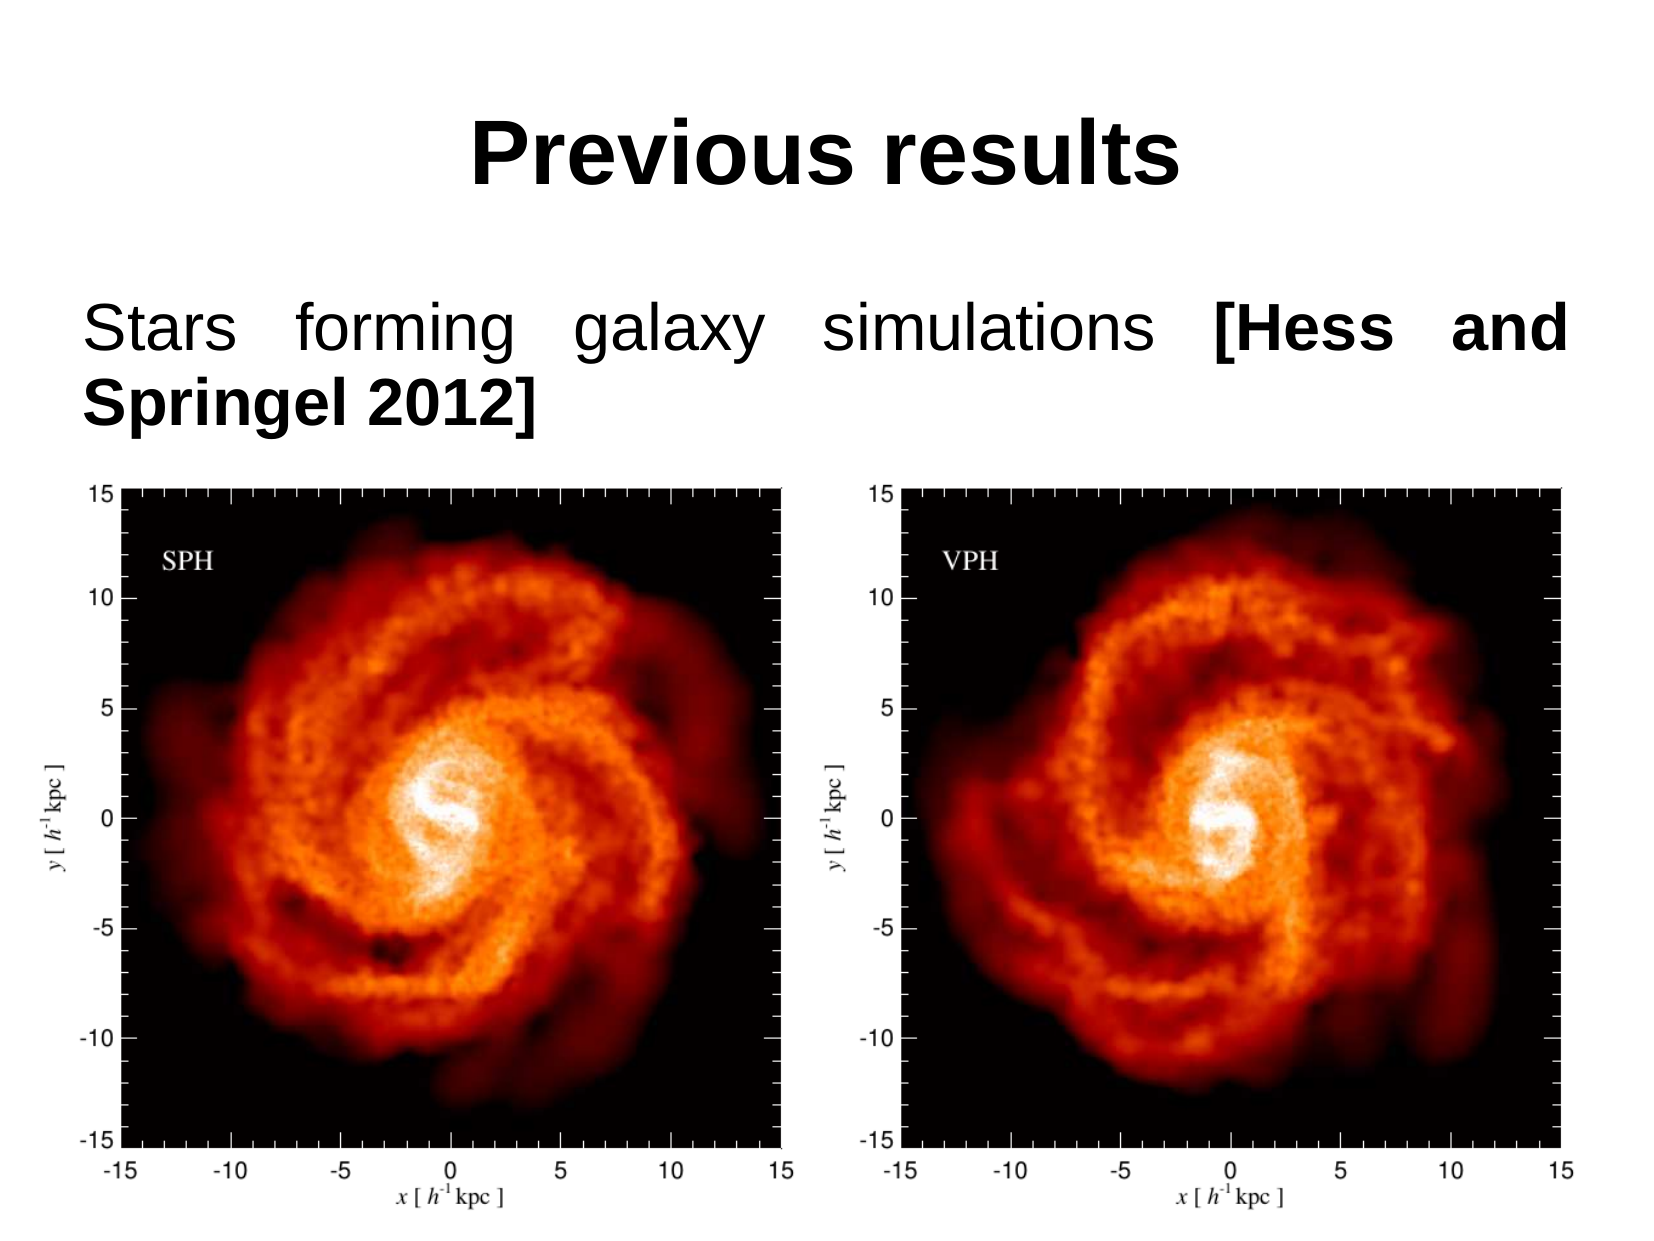

# Previous results
Stars forming galaxy simulations [Hess and Springel 2012]